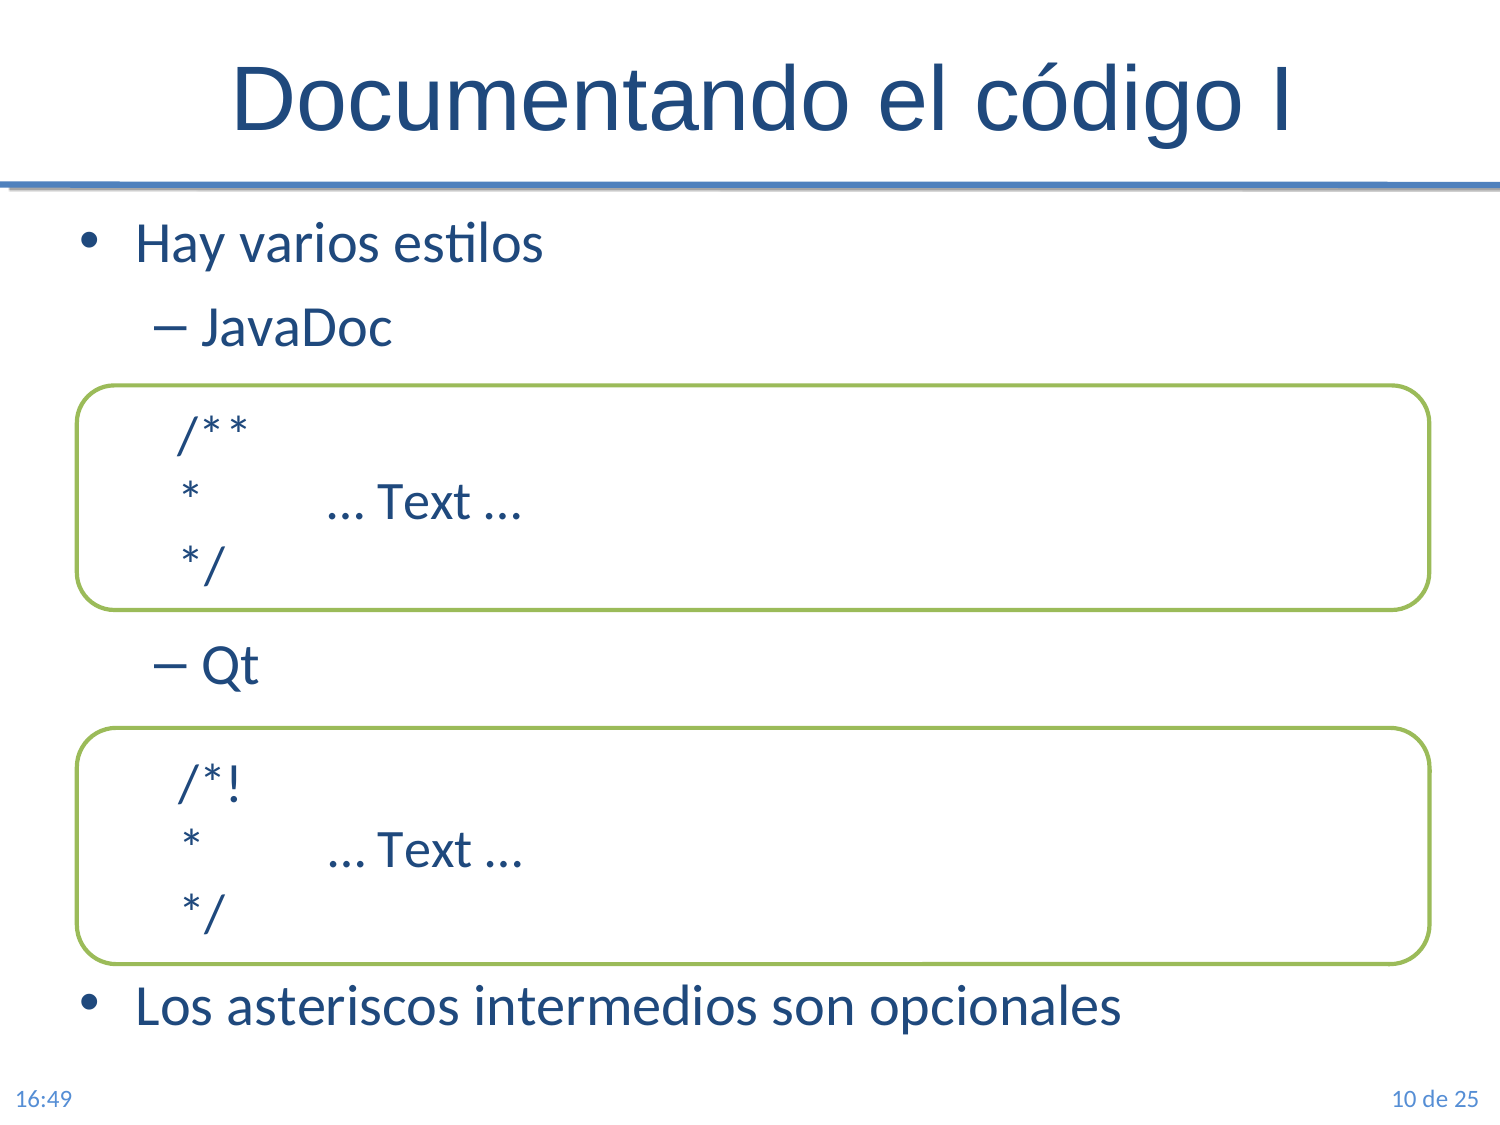

Documentando el código I
Hay varios estilos
JavaDoc
Qt
Los asteriscos intermedios son opcionales
/**
*	… Text …
*/
/*!
*	… Text …
*/
16:49
 de 25